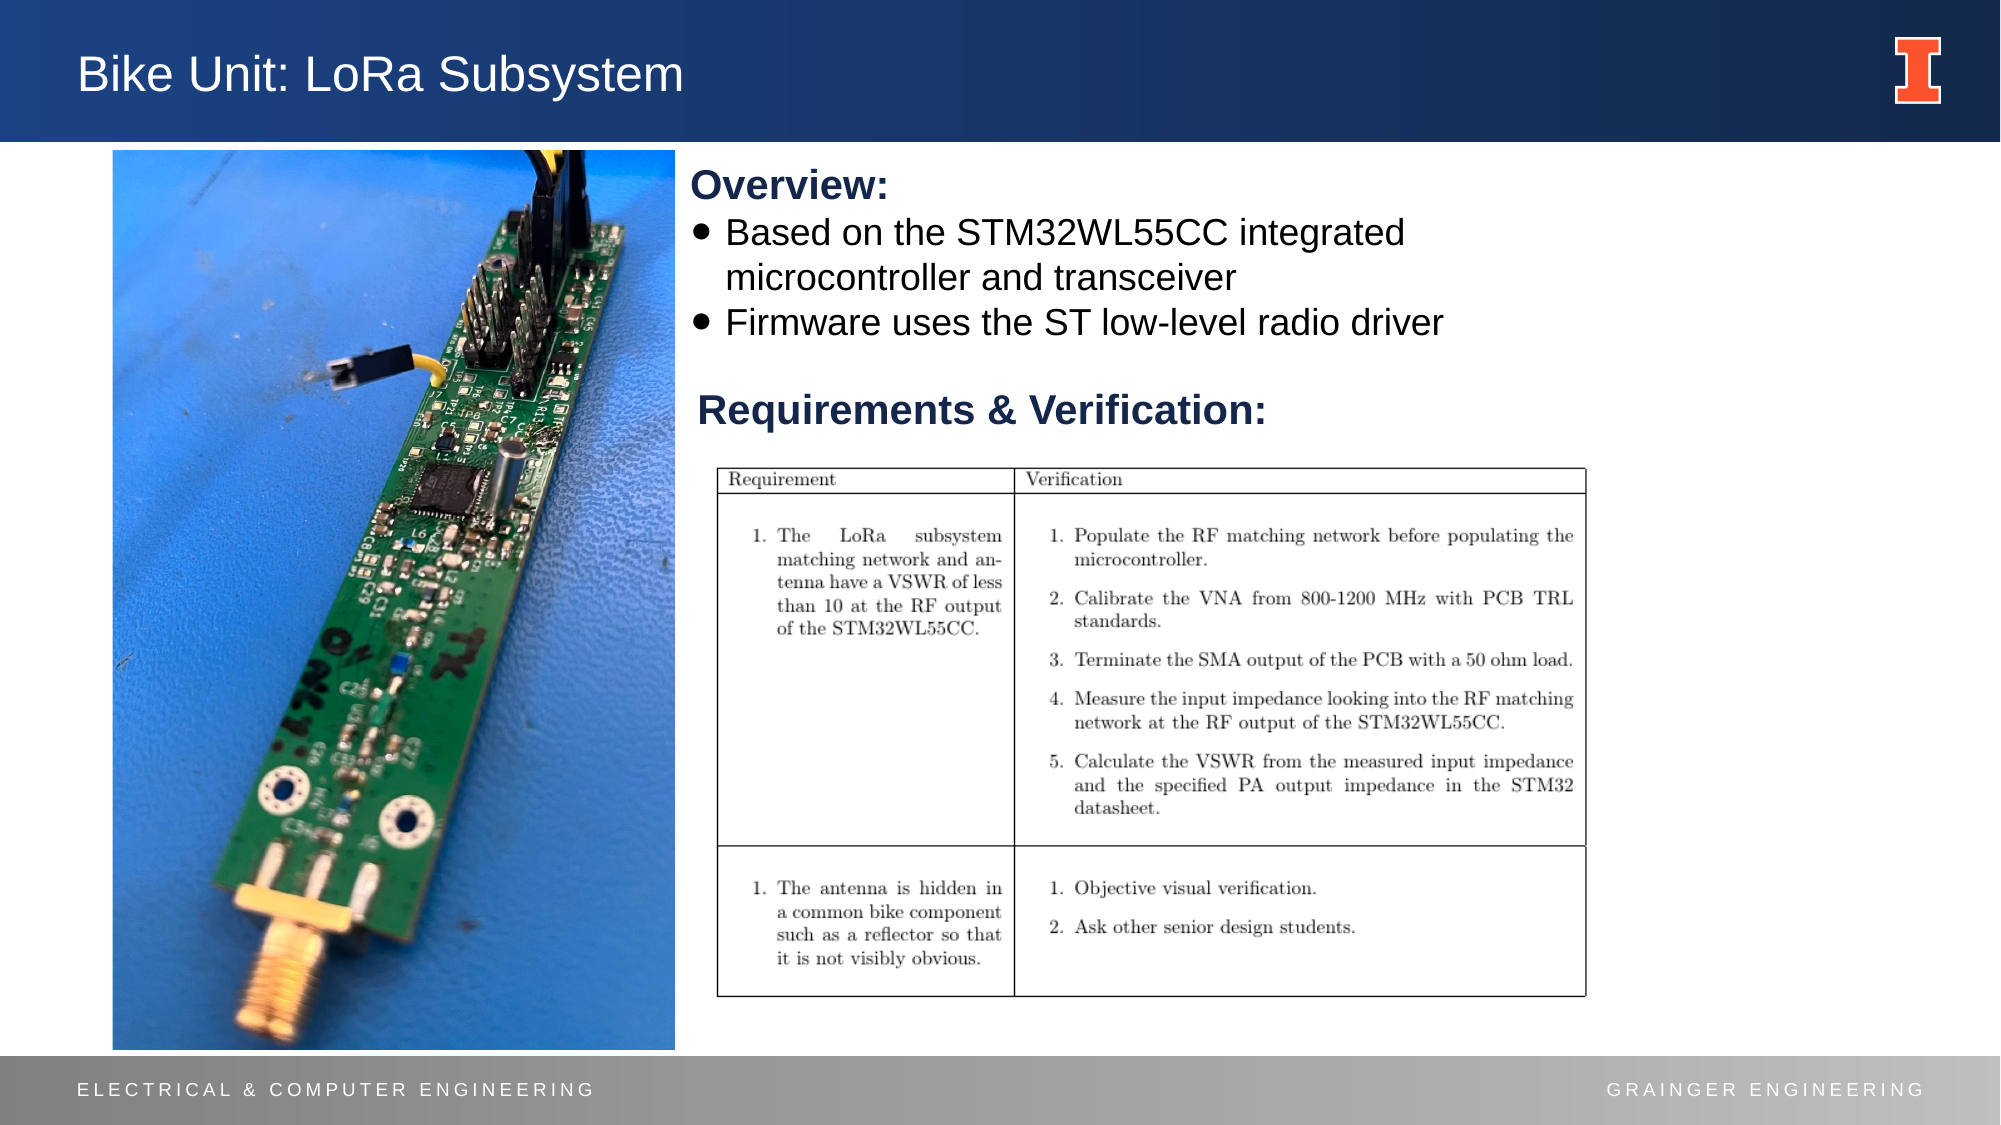

Bike Unit: LoRa Subsystem
Overview:
Based on the STM32WL55CC integrated microcontroller and transceiver
Firmware uses the ST low-level radio driver
Requirements & Verification:
ELECTRICAL & COMPUTER ENGINEERING
GRAINGER ENGINEERING